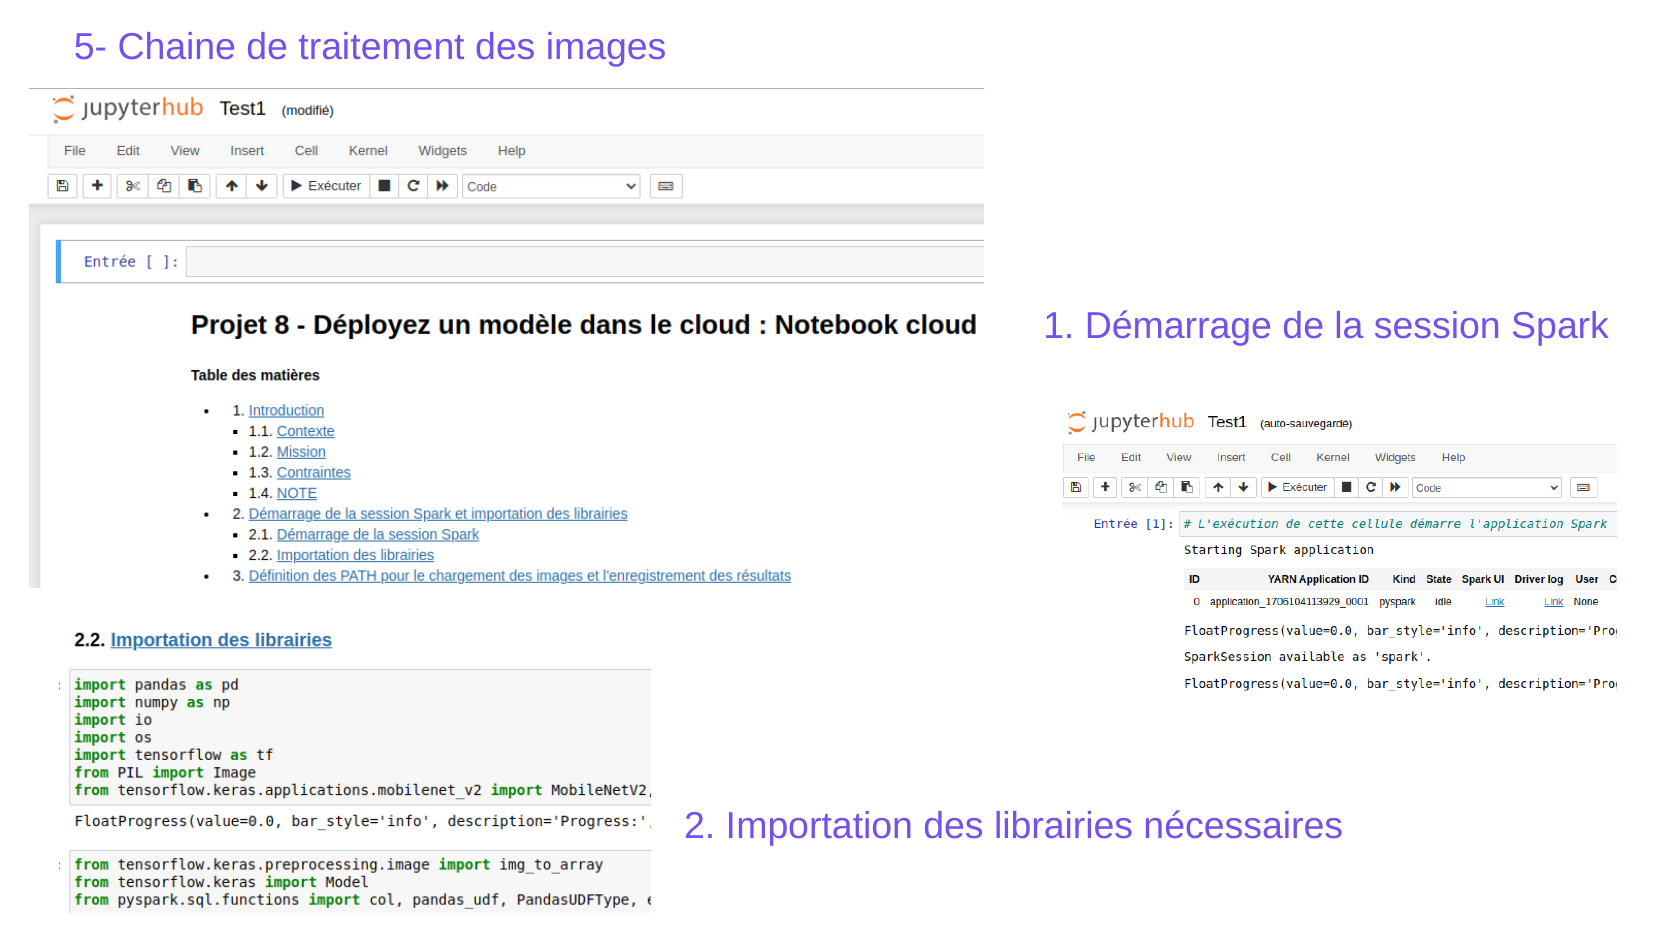

5- Chaine de traitement des images
1. Démarrage de la session Spark
2. Importation des librairies nécessaires